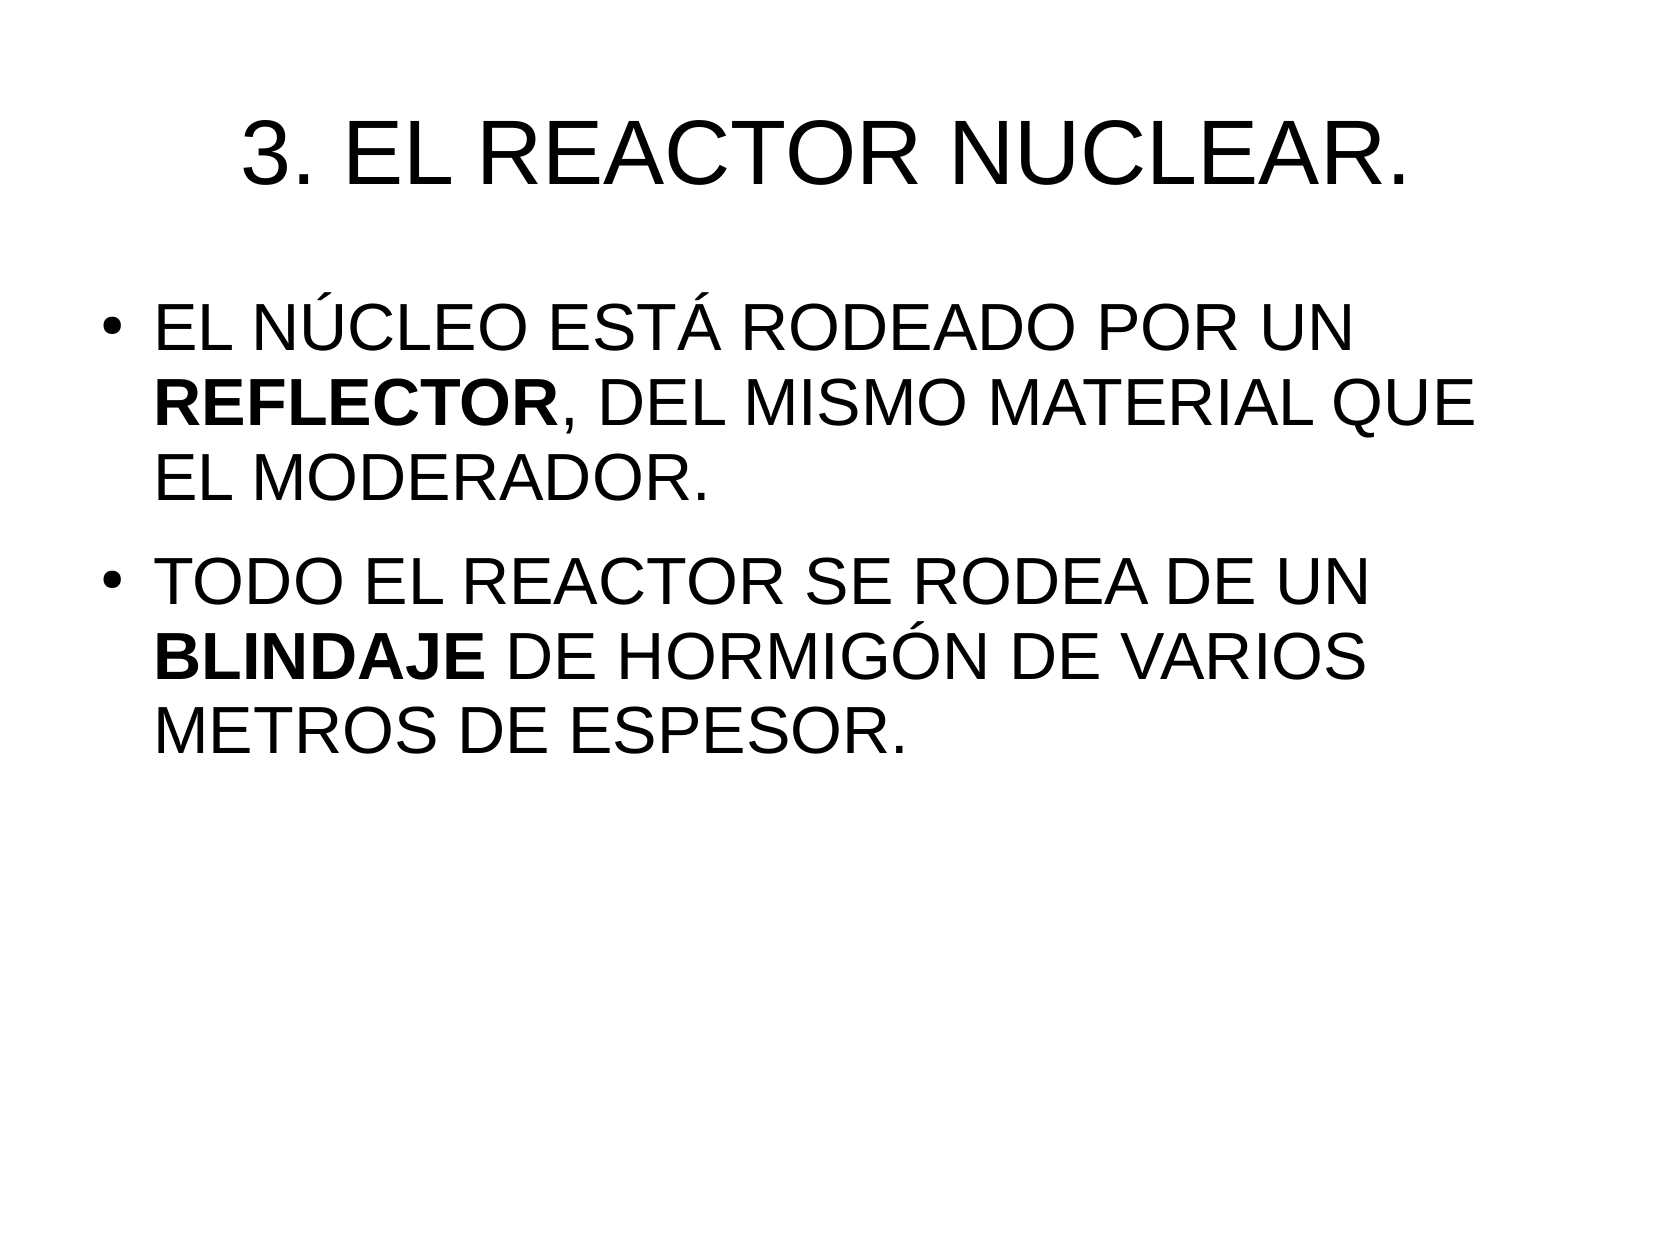

# 3. EL REACTOR NUCLEAR.
EL NÚCLEO ESTÁ RODEADO POR UN REFLECTOR, DEL MISMO MATERIAL QUE EL MODERADOR.
TODO EL REACTOR SE RODEA DE UN BLINDAJE DE HORMIGÓN DE VARIOS METROS DE ESPESOR.